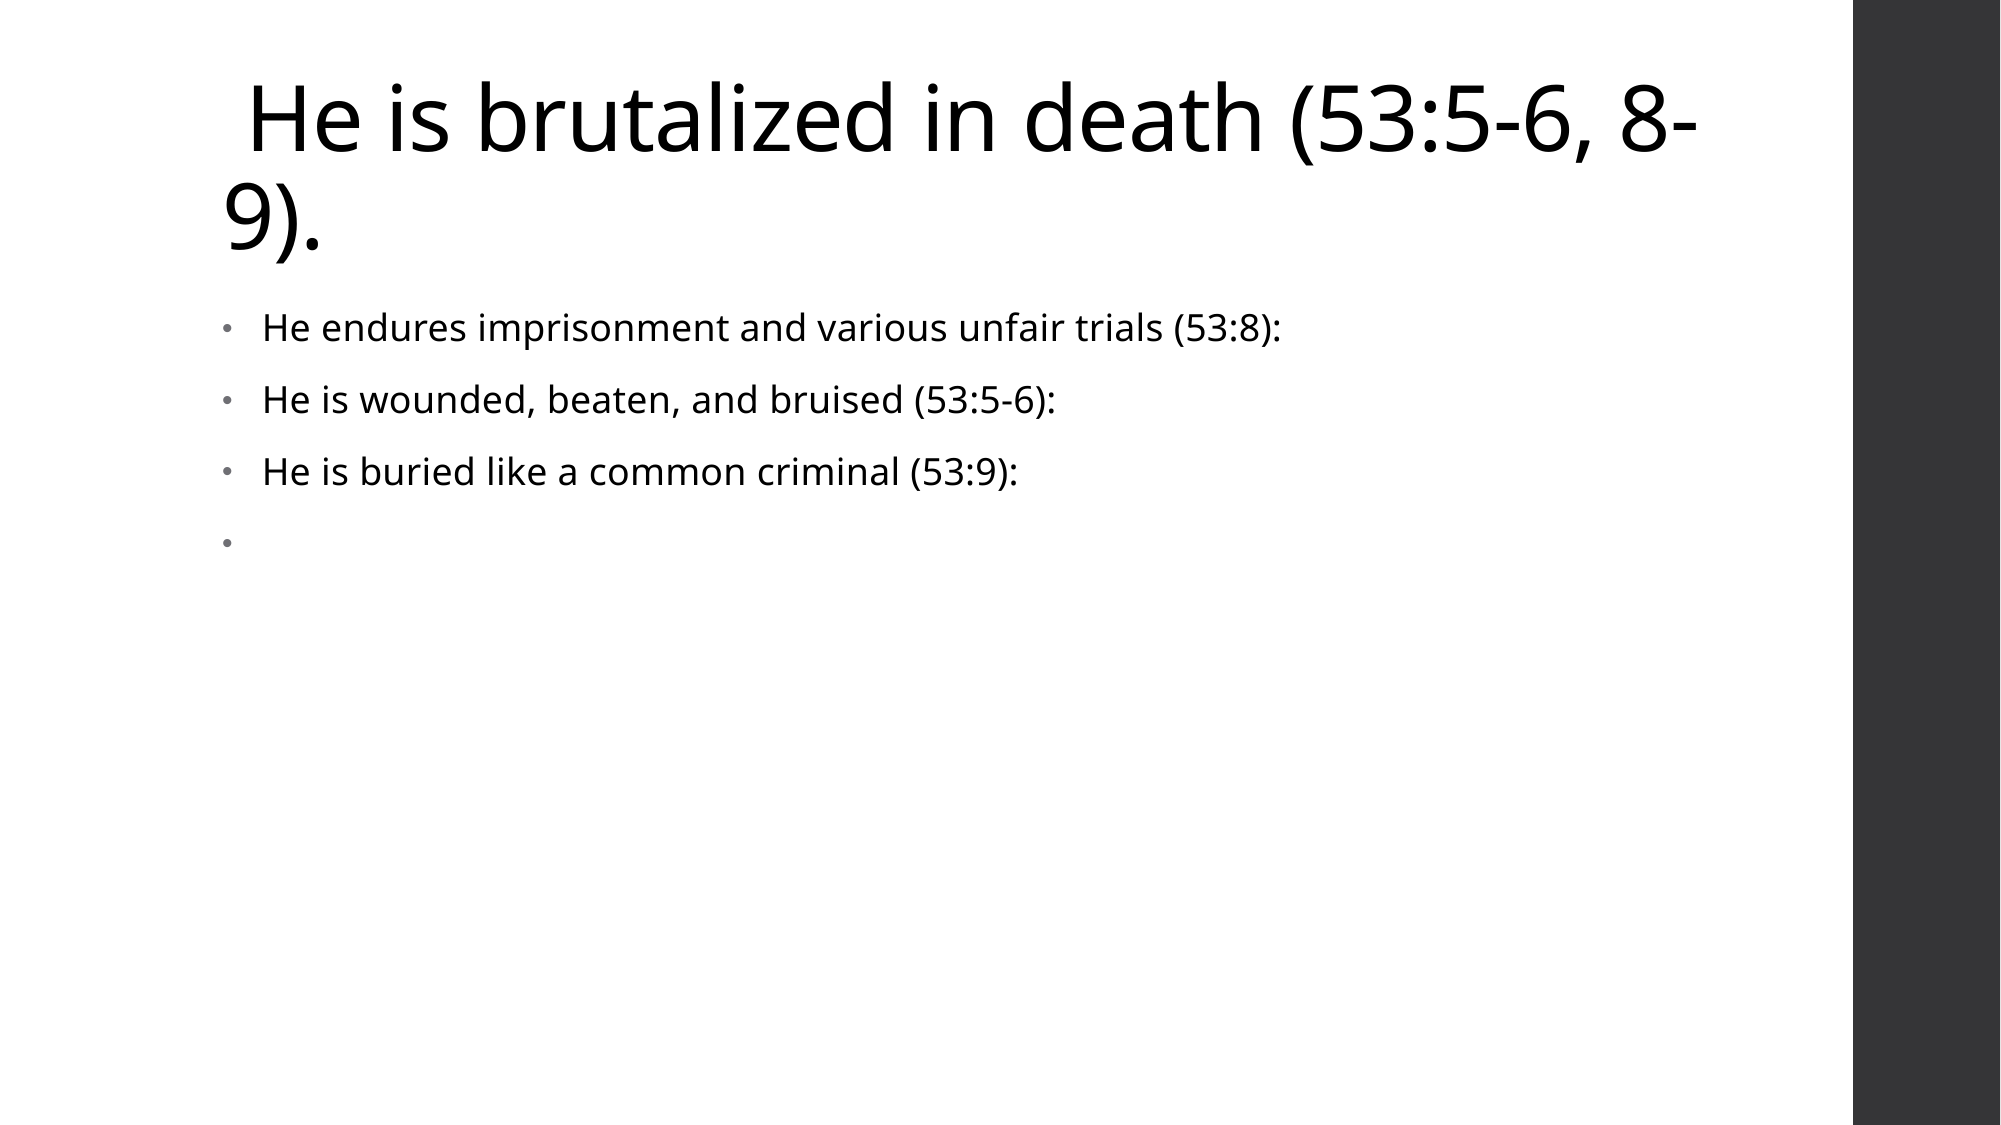

# He is brutalized in death (53:5-6, 8-9).
 He endures imprisonment and various unfair trials (53:8):
 He is wounded, beaten, and bruised (53:5-6):
 He is buried like a common criminal (53:9):